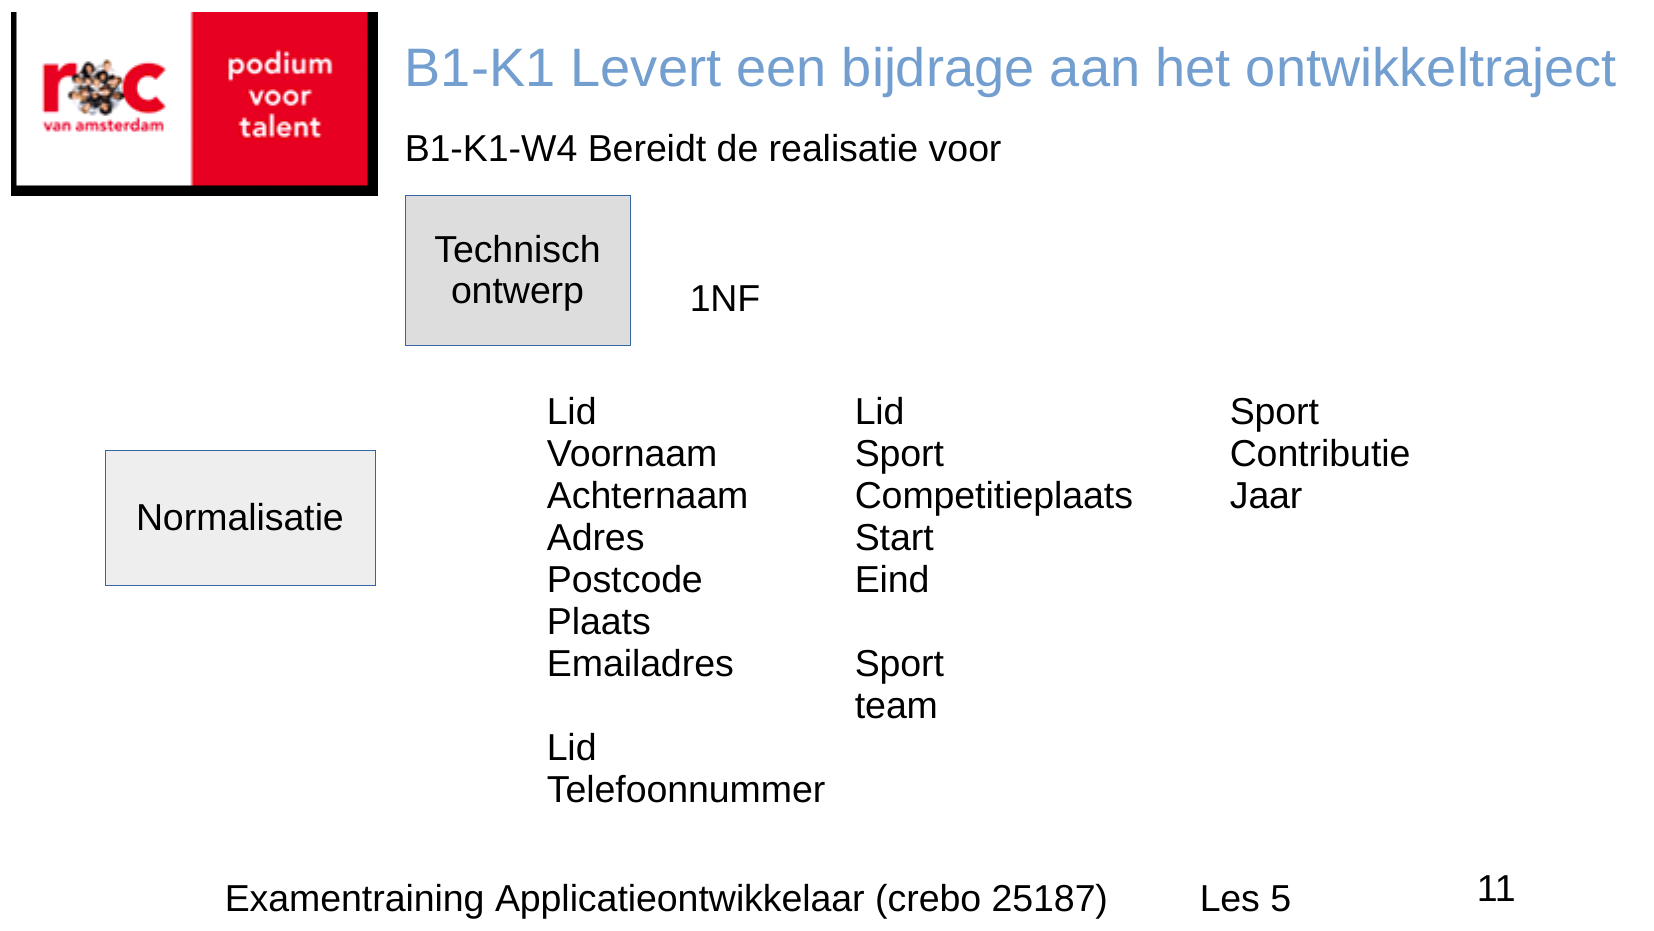

B1-K1 Levert een bijdrage aan het ontwikkeltraject
B1-K1-W4 Bereidt de realisatie voor
Technisch
ontwerp
1NF
Lid
Voornaam
Achternaam
Adres
Postcode
Plaats
Emailadres
Lid
Telefoonnummer
Lid
Sport
Competitieplaats
Start
Eind
Sport
team
Sport
Contributie
Jaar
Normalisatie
Examentraining Applicatieontwikkelaar (crebo 25187)
Les 5